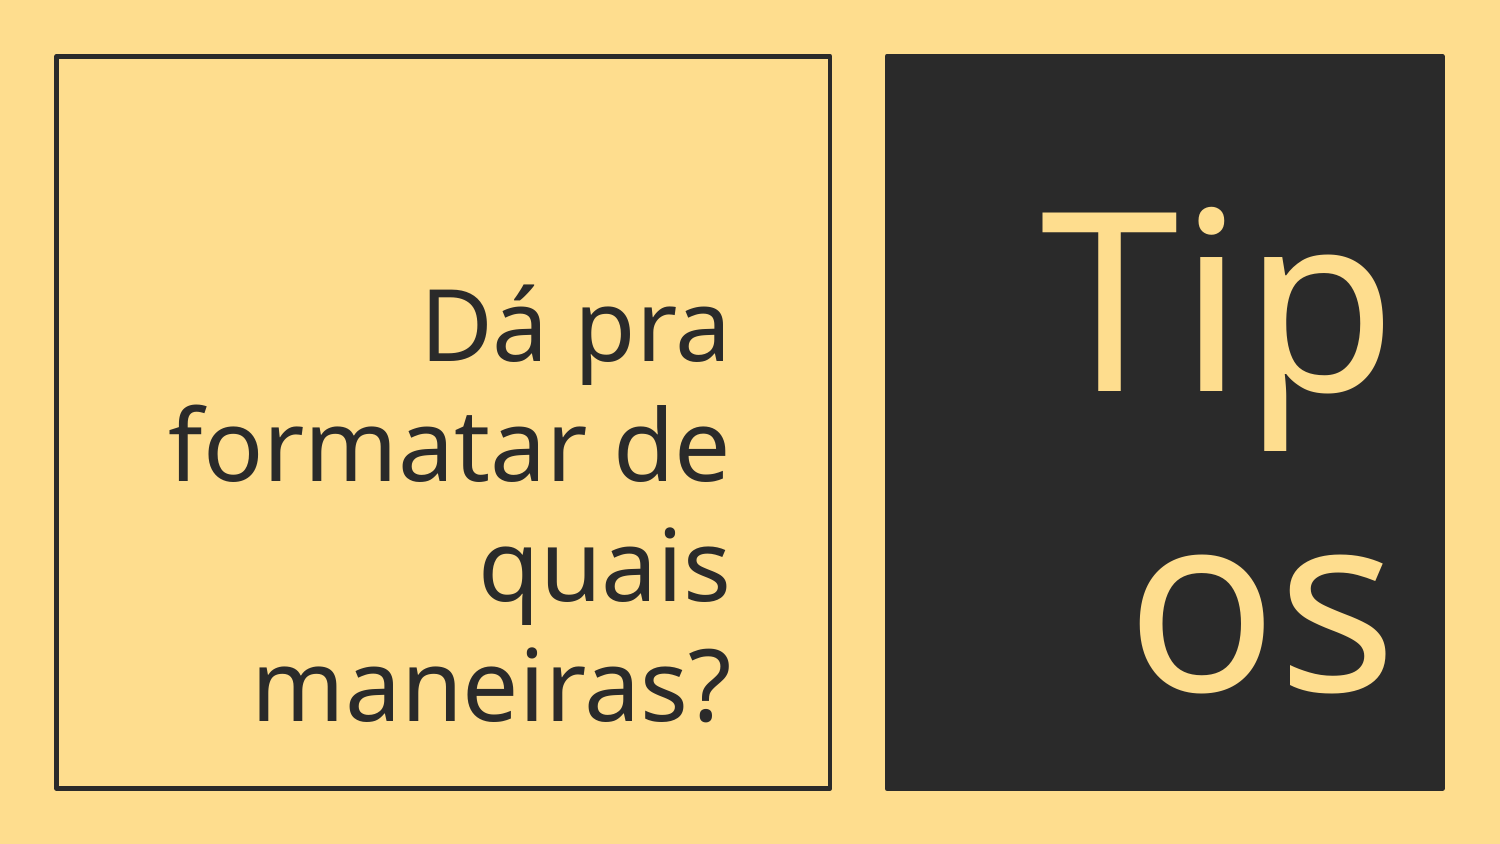

# Tipos
Dá pra formatar de quais maneiras?